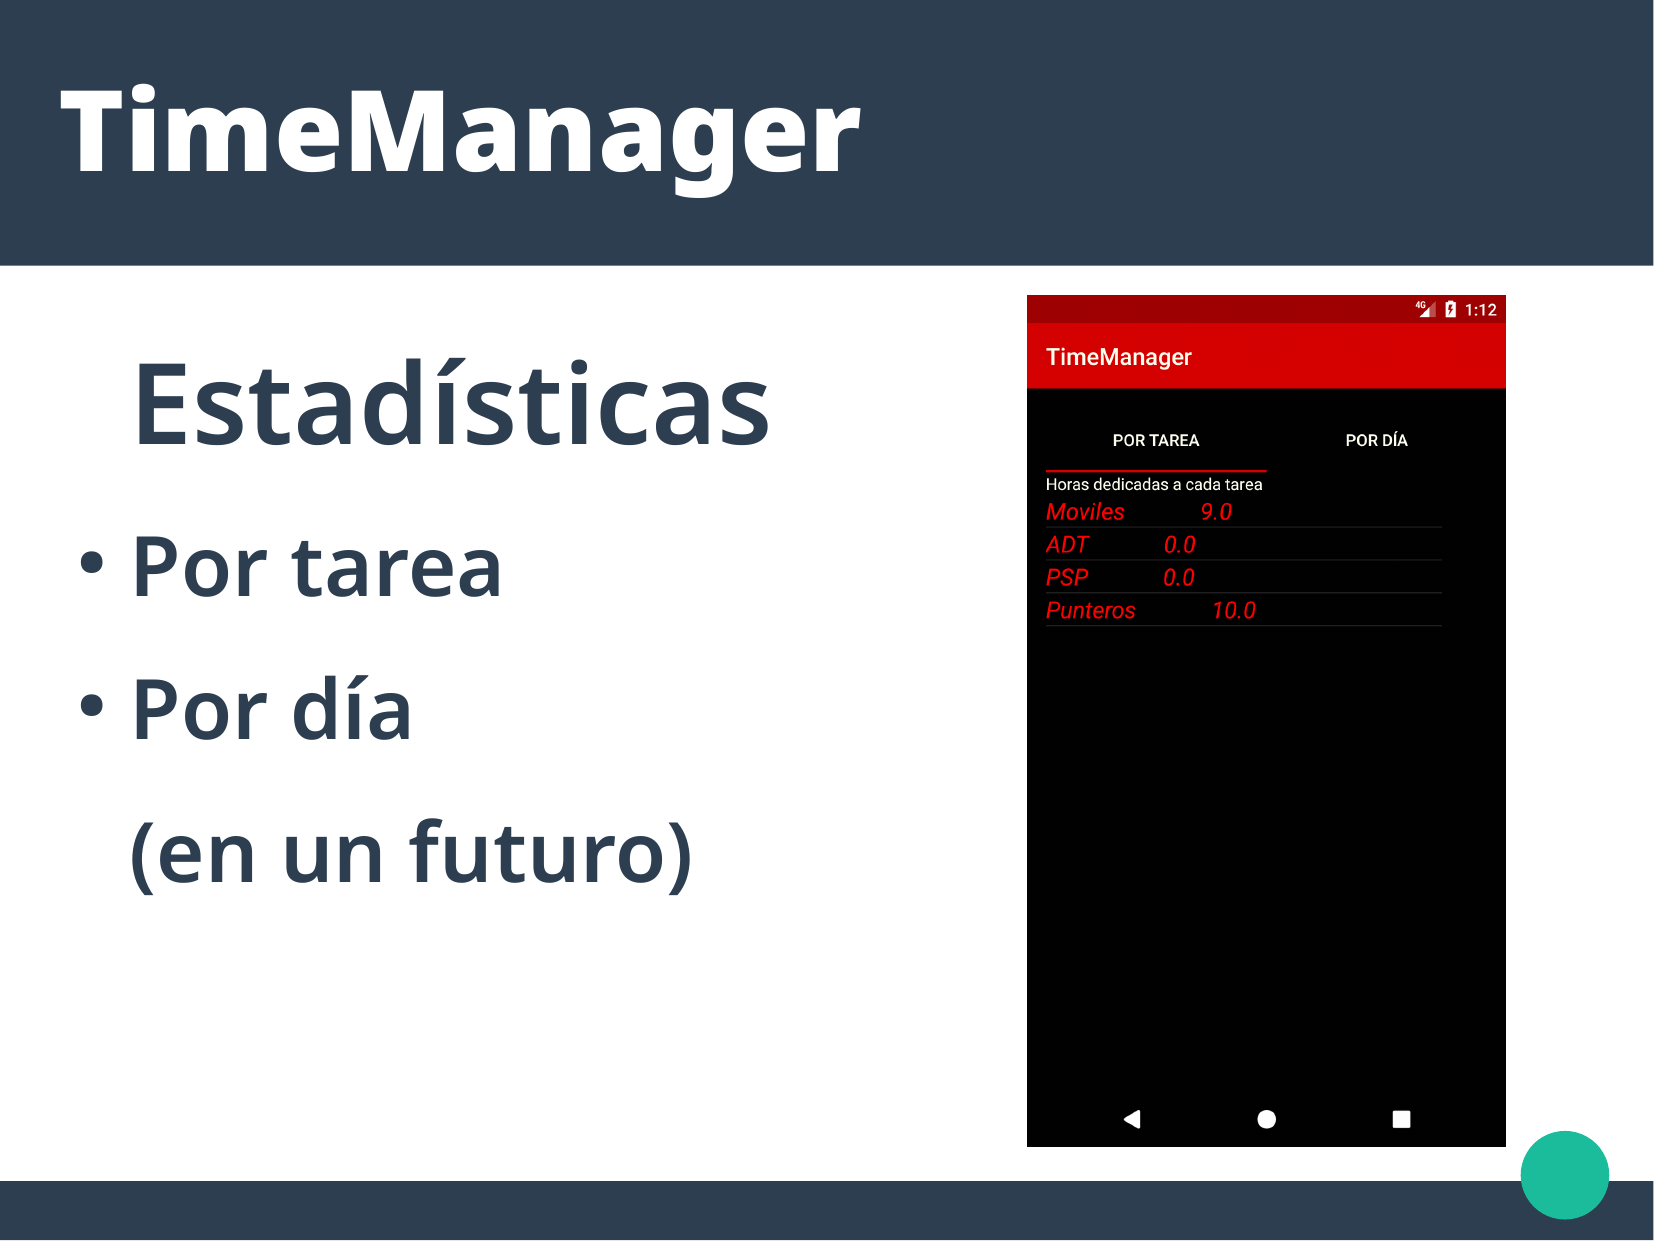

# TimeManager
Estadísticas
Por tarea
Por día
(en un futuro)